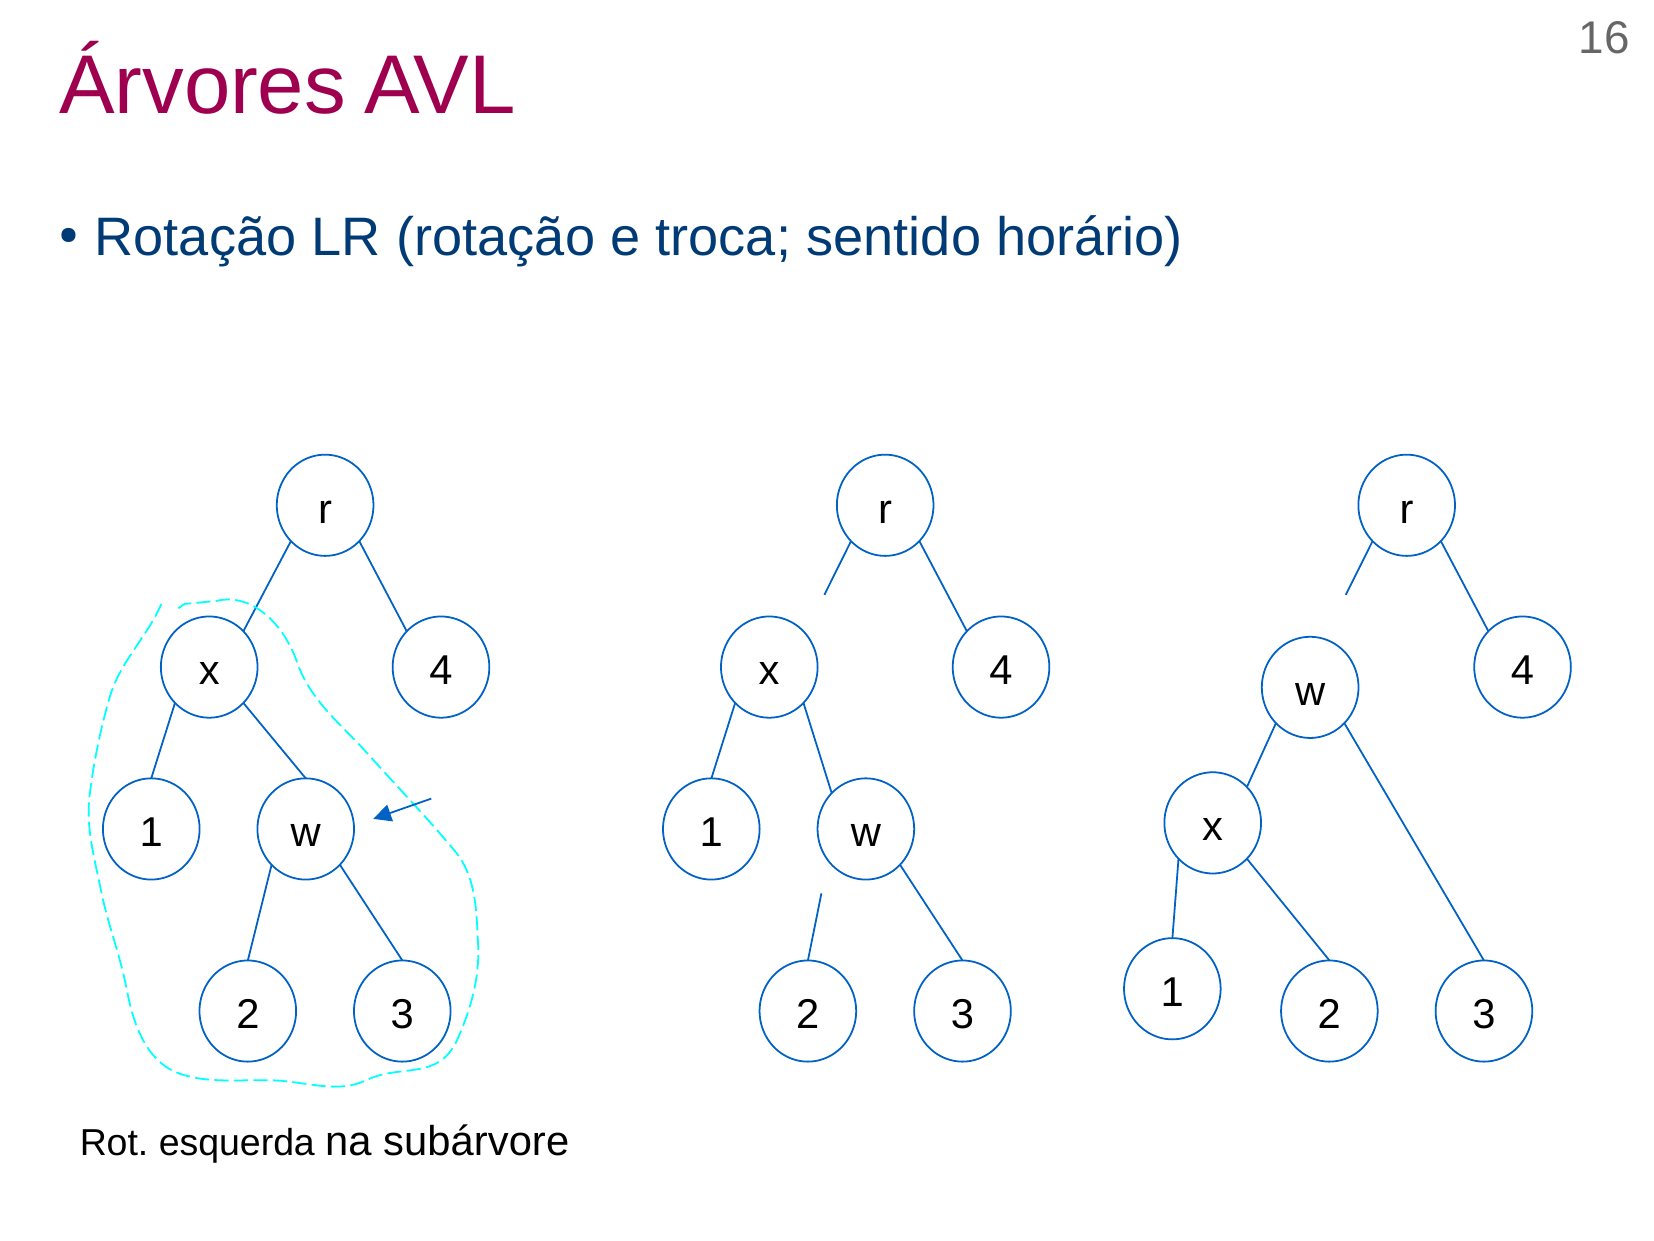

16
# Árvores AVL
Rotação LR (rotação e troca; sentido horário)
r
r
r
x
4
x
4
4
w
x
1
w
1
w
1
2
3
2
3
2
3
Rot. esquerda na subárvore